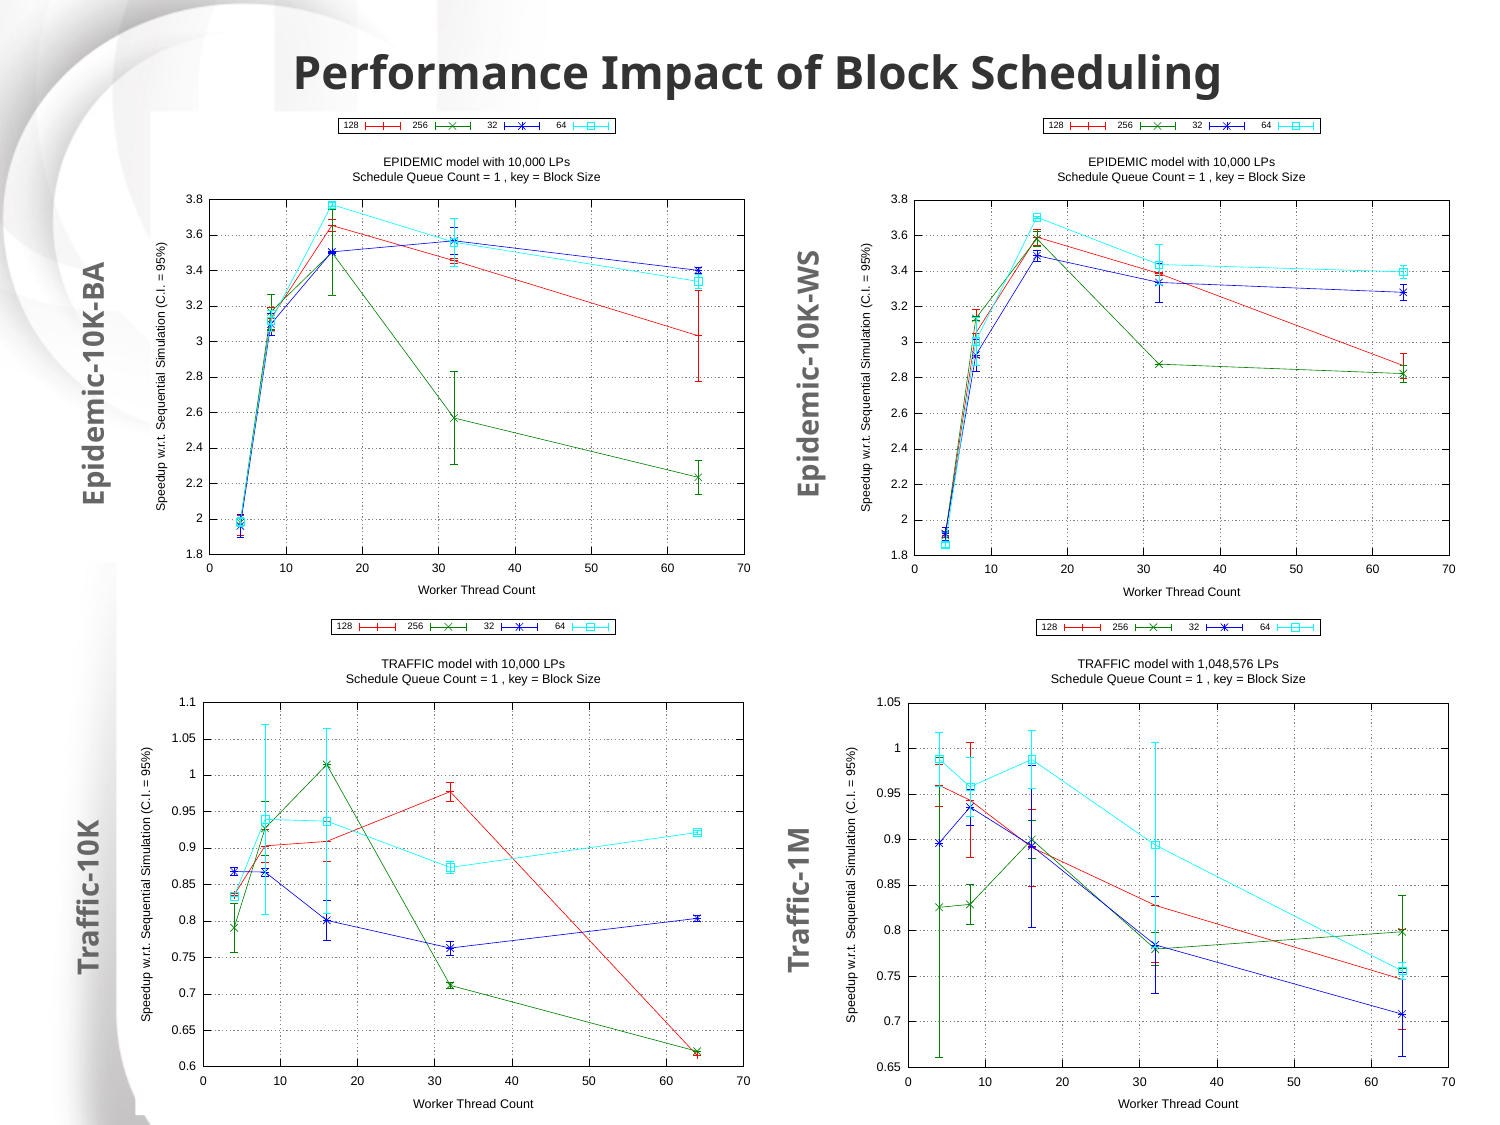

# Performance Impact of Block Scheduling
Epidemic-10K-WS
Epidemic-10K-BA
Traffic-1M
Traffic-10K